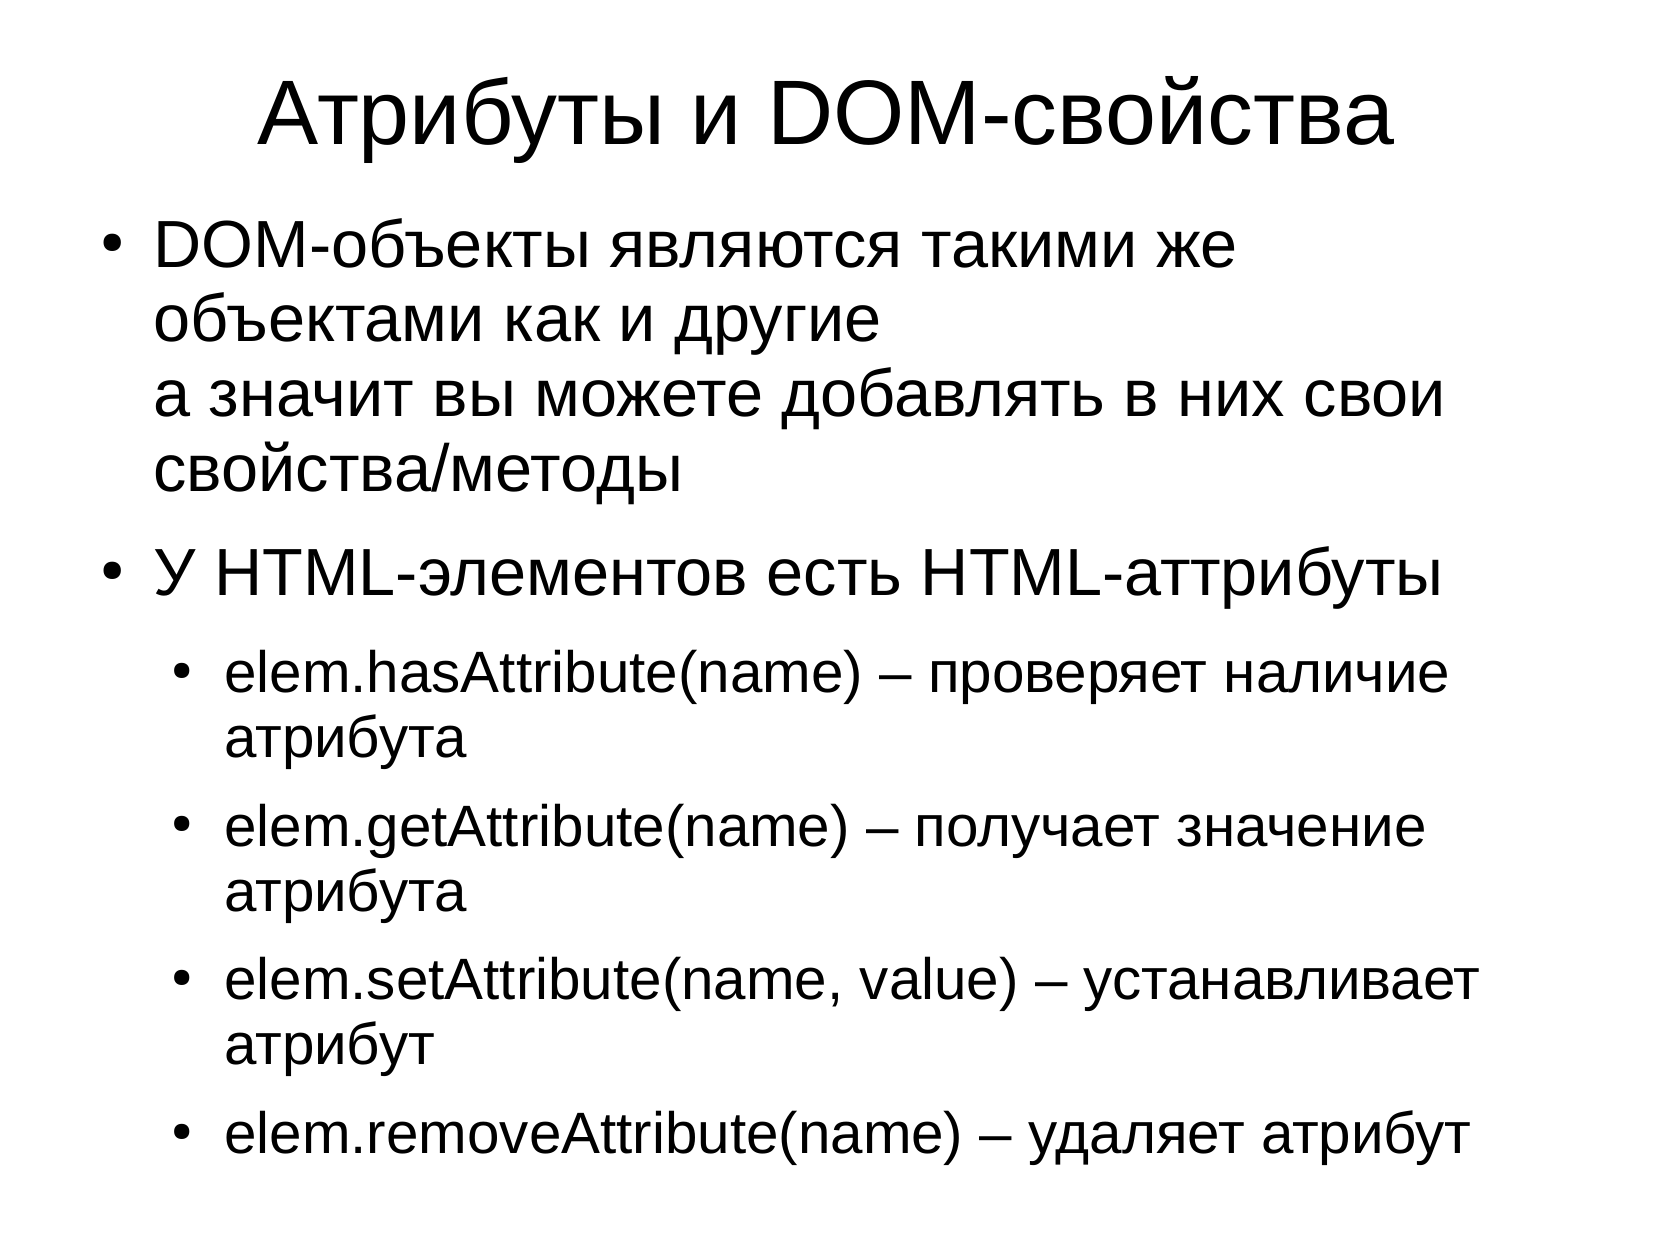

# Атрибуты и DOM-свойства
DOM-объекты являются такими же объектами как и другие
а значит вы можете добавлять в них свои свойства/методы
У HTML-элементов есть HTML-аттрибуты
elem.hasAttribute(name) – проверяет наличие атрибута
elem.getAttribute(name) – получает значение атрибута
elem.setAttribute(name, value) – устанавливает атрибут
elem.removeAttribute(name) – удаляет атрибут